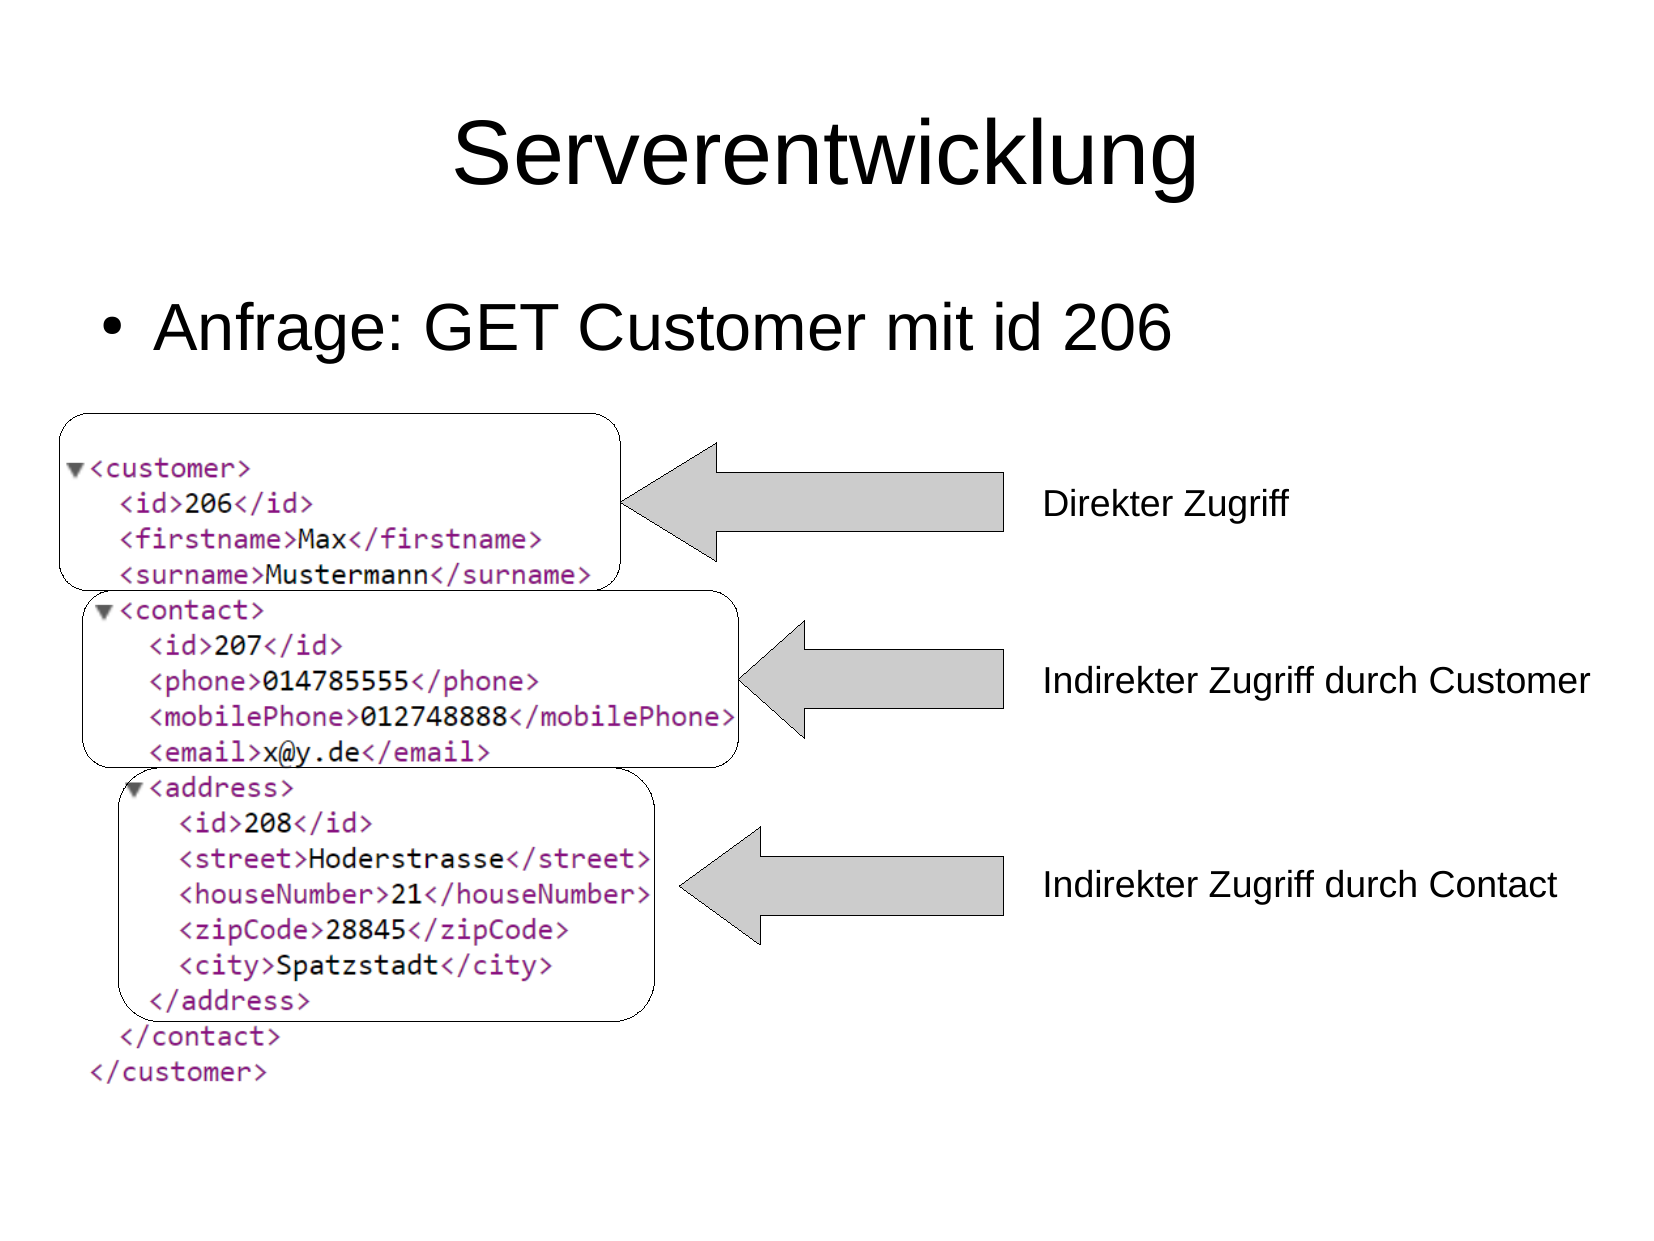

# Serverentwicklung
Anfrage: GET Customer mit id 206
Direkter Zugriff
Indirekter Zugriff durch Customer
Indirekter Zugriff durch Contact